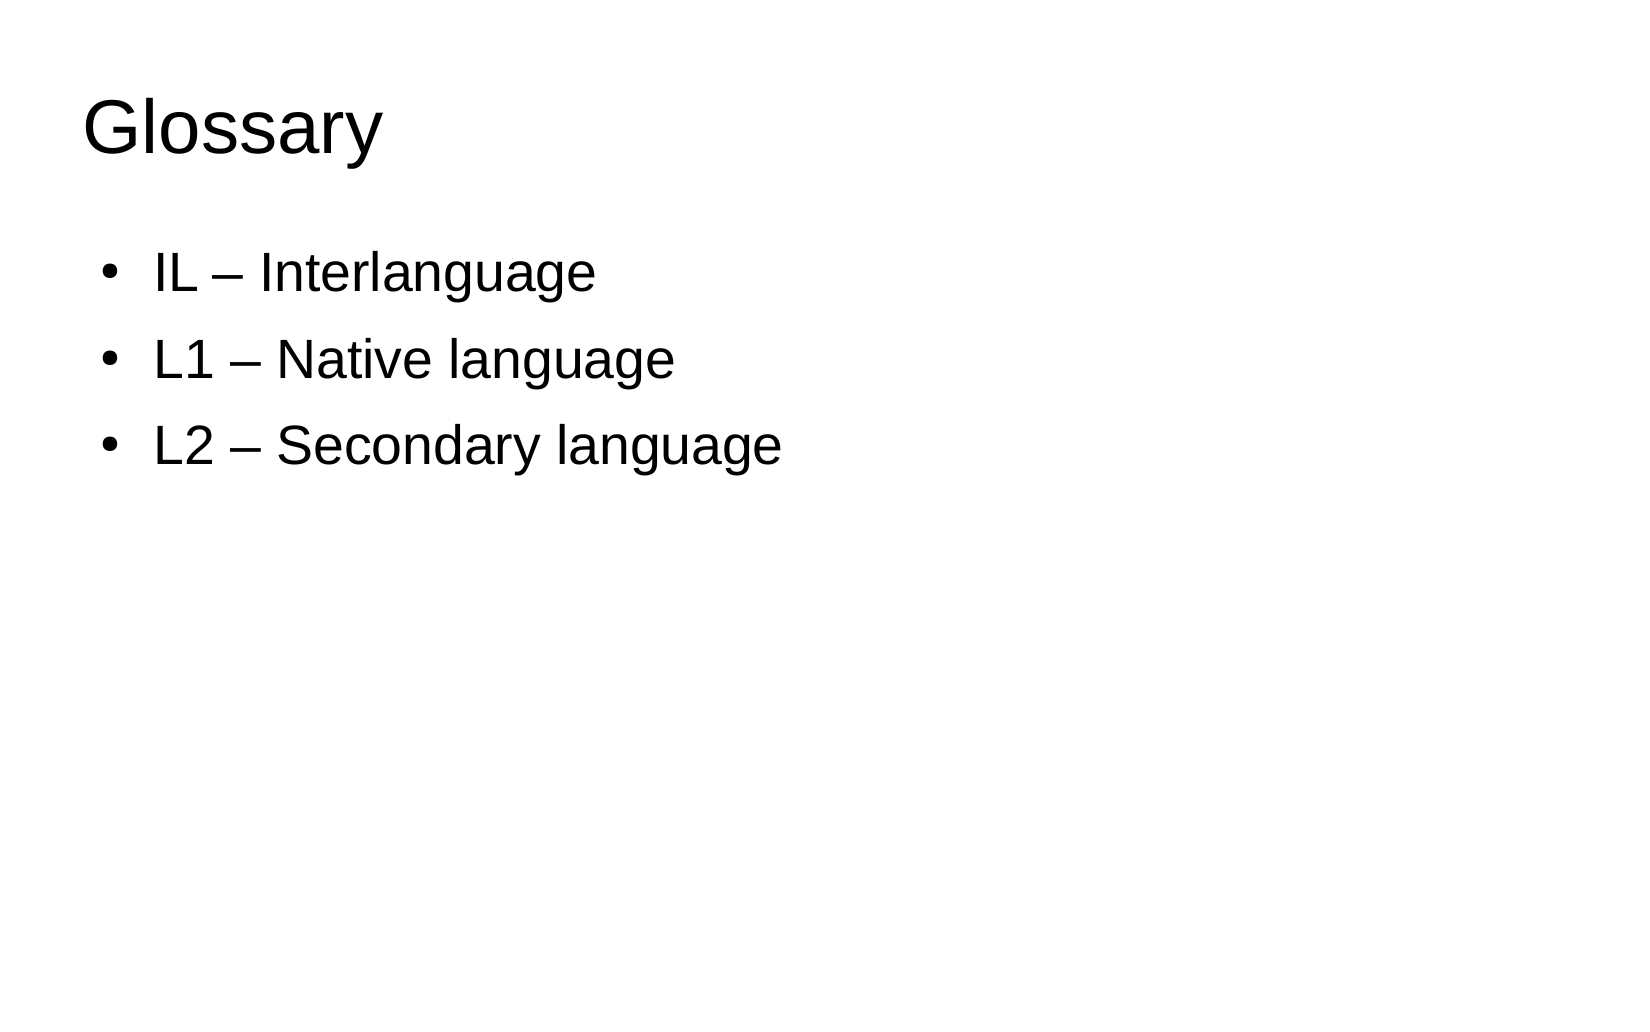

# Glossary
IL – Interlanguage
L1 – Native language
L2 – Secondary language